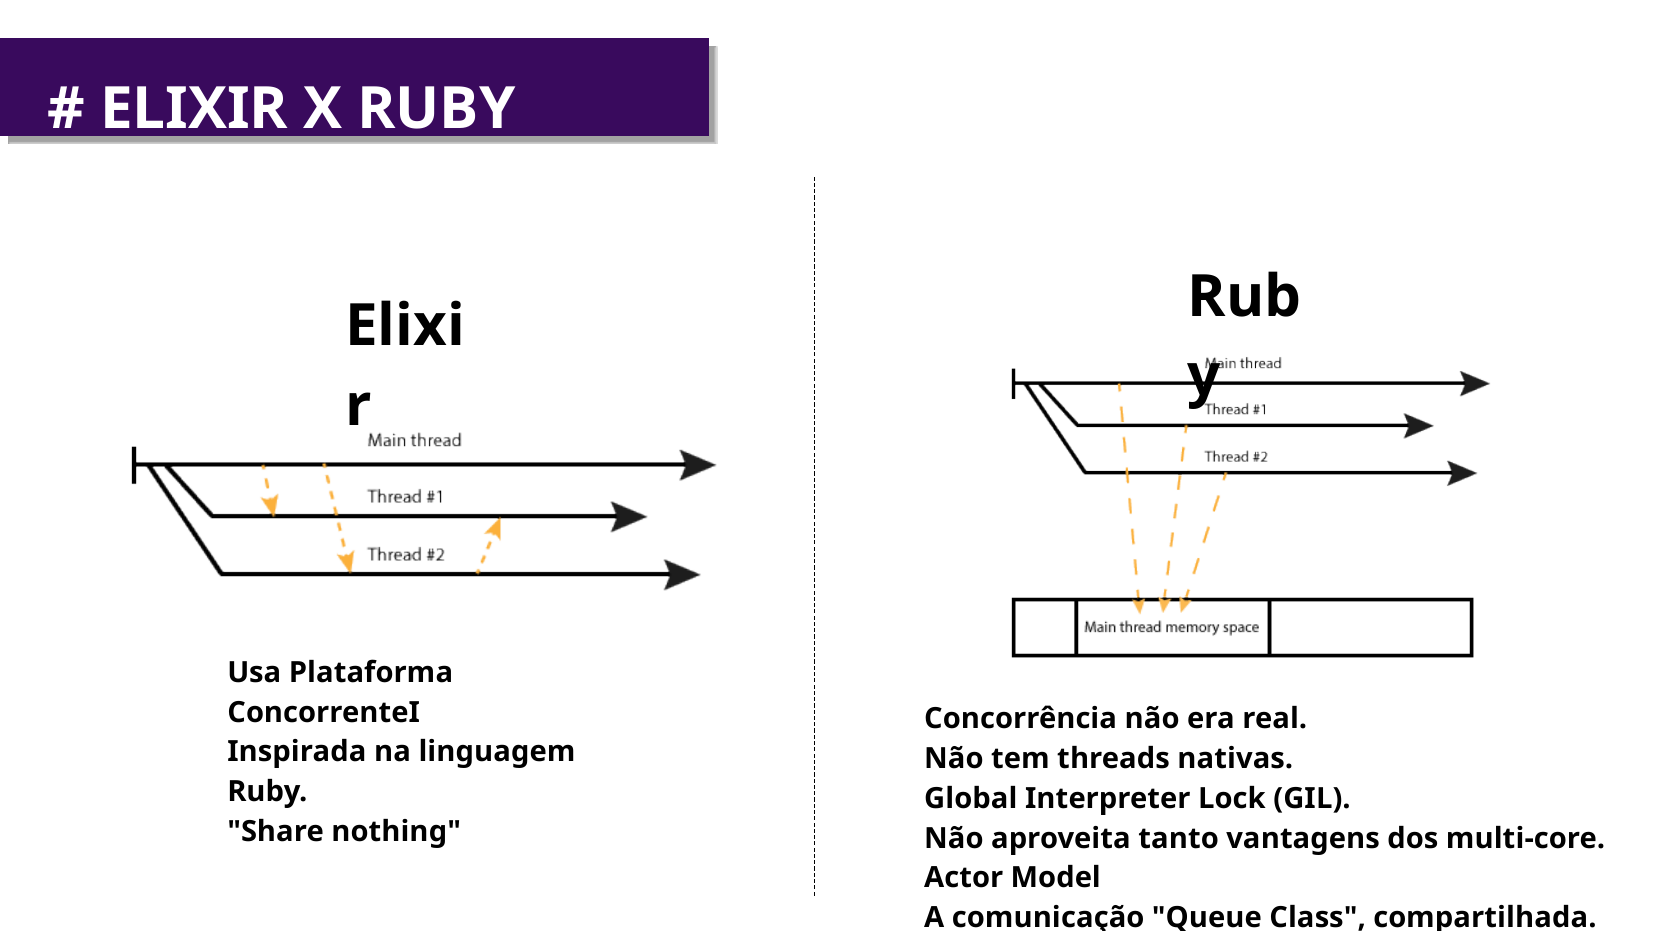

# ELIXIR X RUBY
#
Ruby
Elixir
Usa Plataforma ConcorrenteI
Inspirada na linguagem Ruby.
"Share nothing"
Concorrência não era real.
Não tem threads nativas.
Global Interpreter Lock (GIL).
Não aproveita tanto vantagens dos multi-core.
Actor Model
A comunicação "Queue Class", compartilhada.